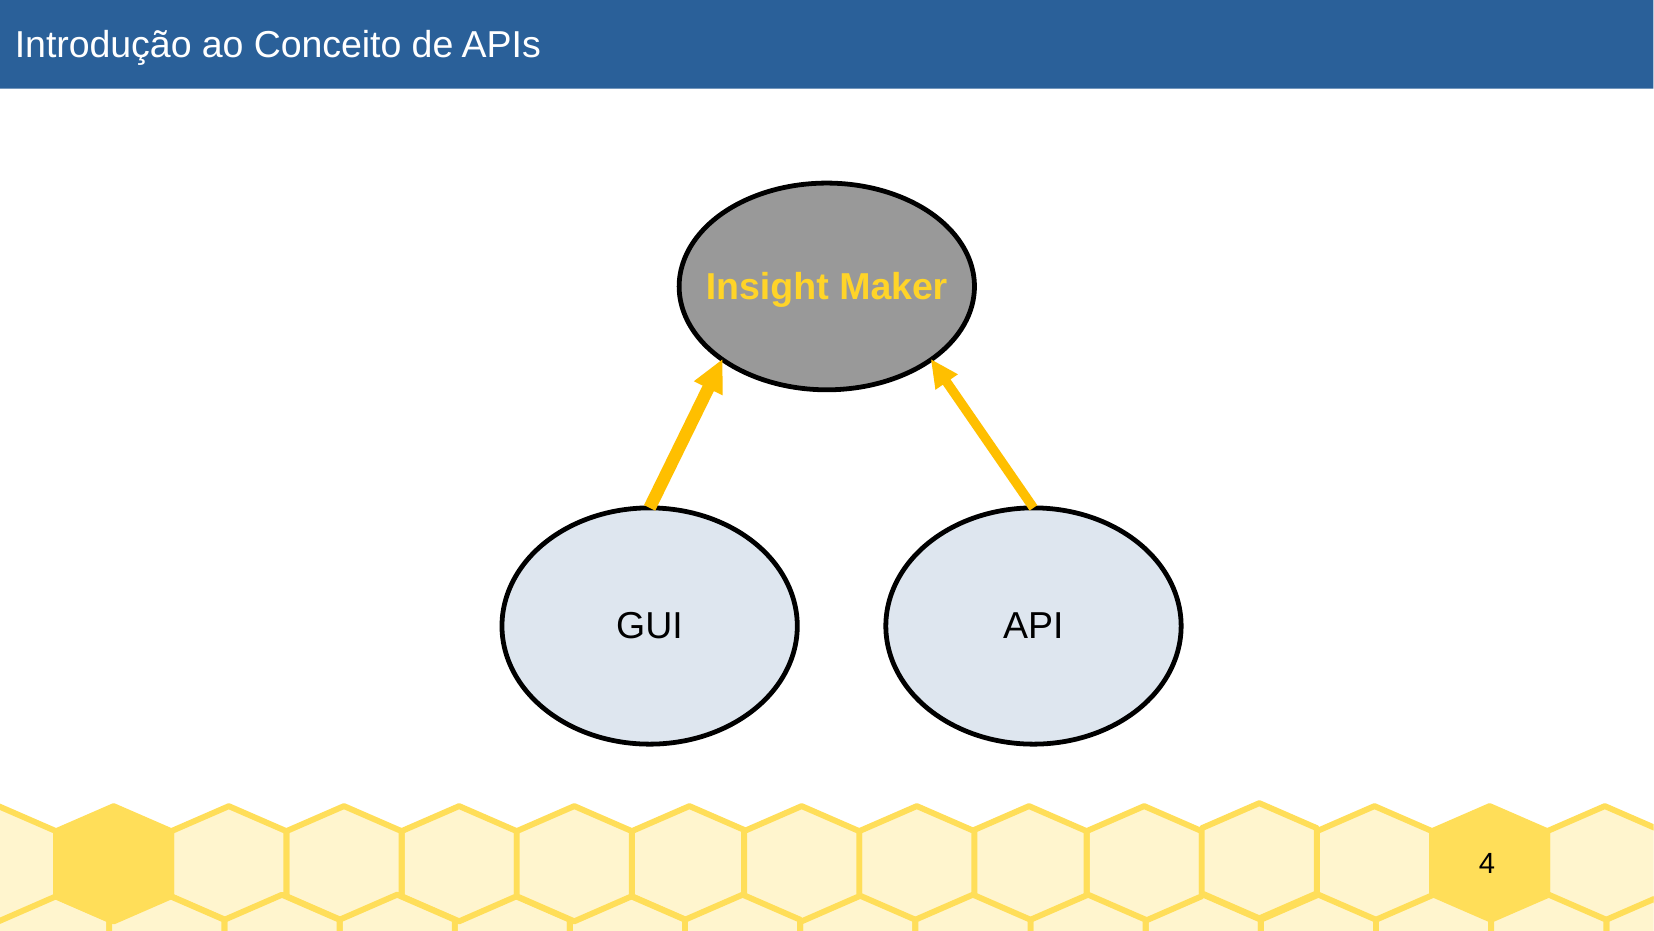

Introdução ao Conceito de APIs
Insight Maker
GUI
API